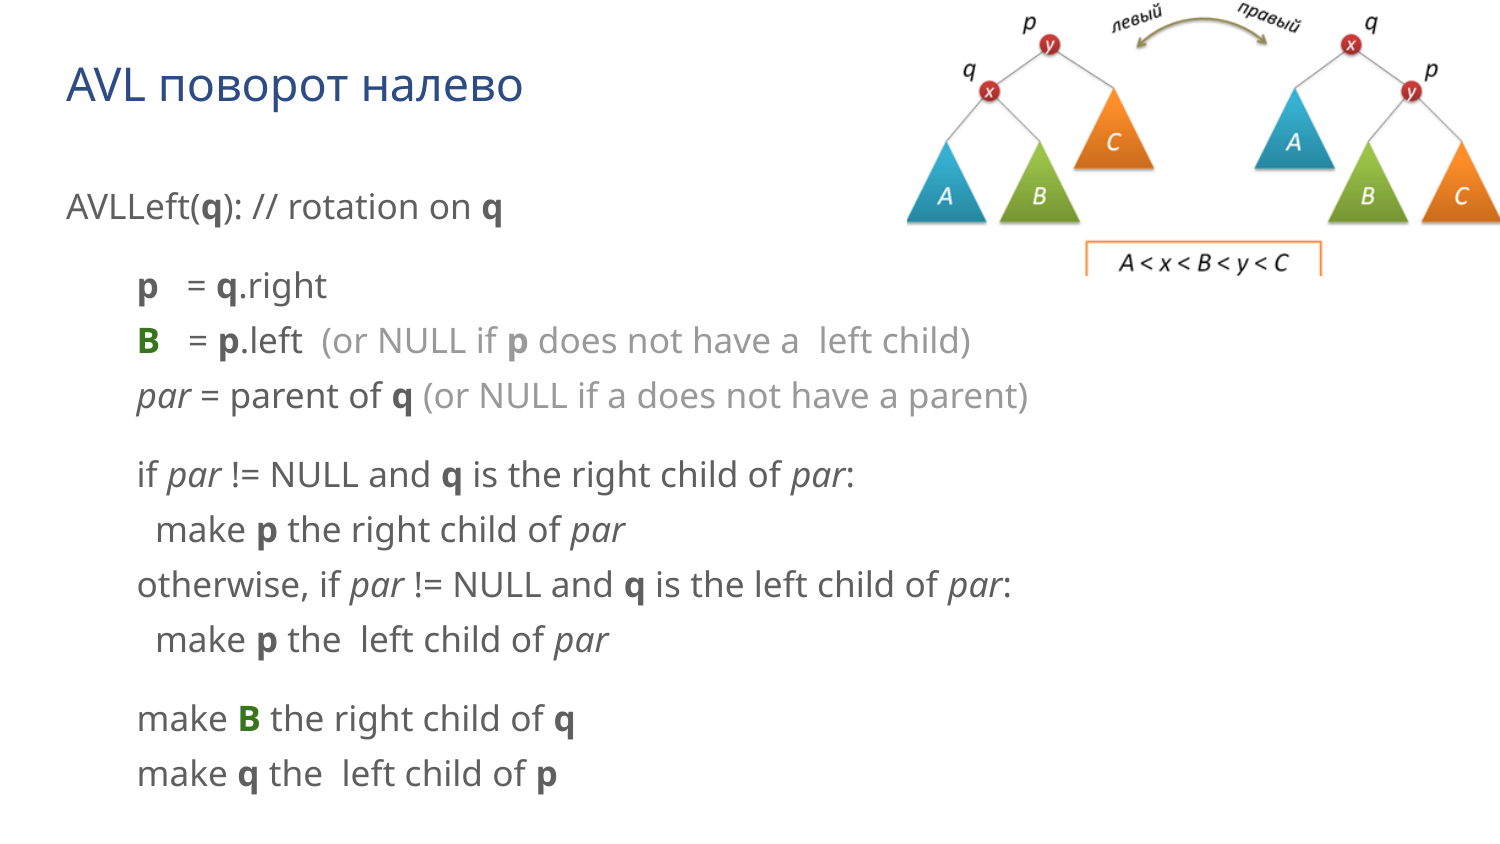

# AVL поворот налево
AVLLeft(q): // rotation on q
	p = q.right
	B = p.left (or NULL if p does not have a left child)
	par = parent of q (or NULL if a does not have a parent)
	if par != NULL and q is the right child of par:
 	 make p the right child of par
	otherwise, if par != NULL and q is the left child of par:
 	 make p the left child of par
	make B the right child of q
	make q the left child of p